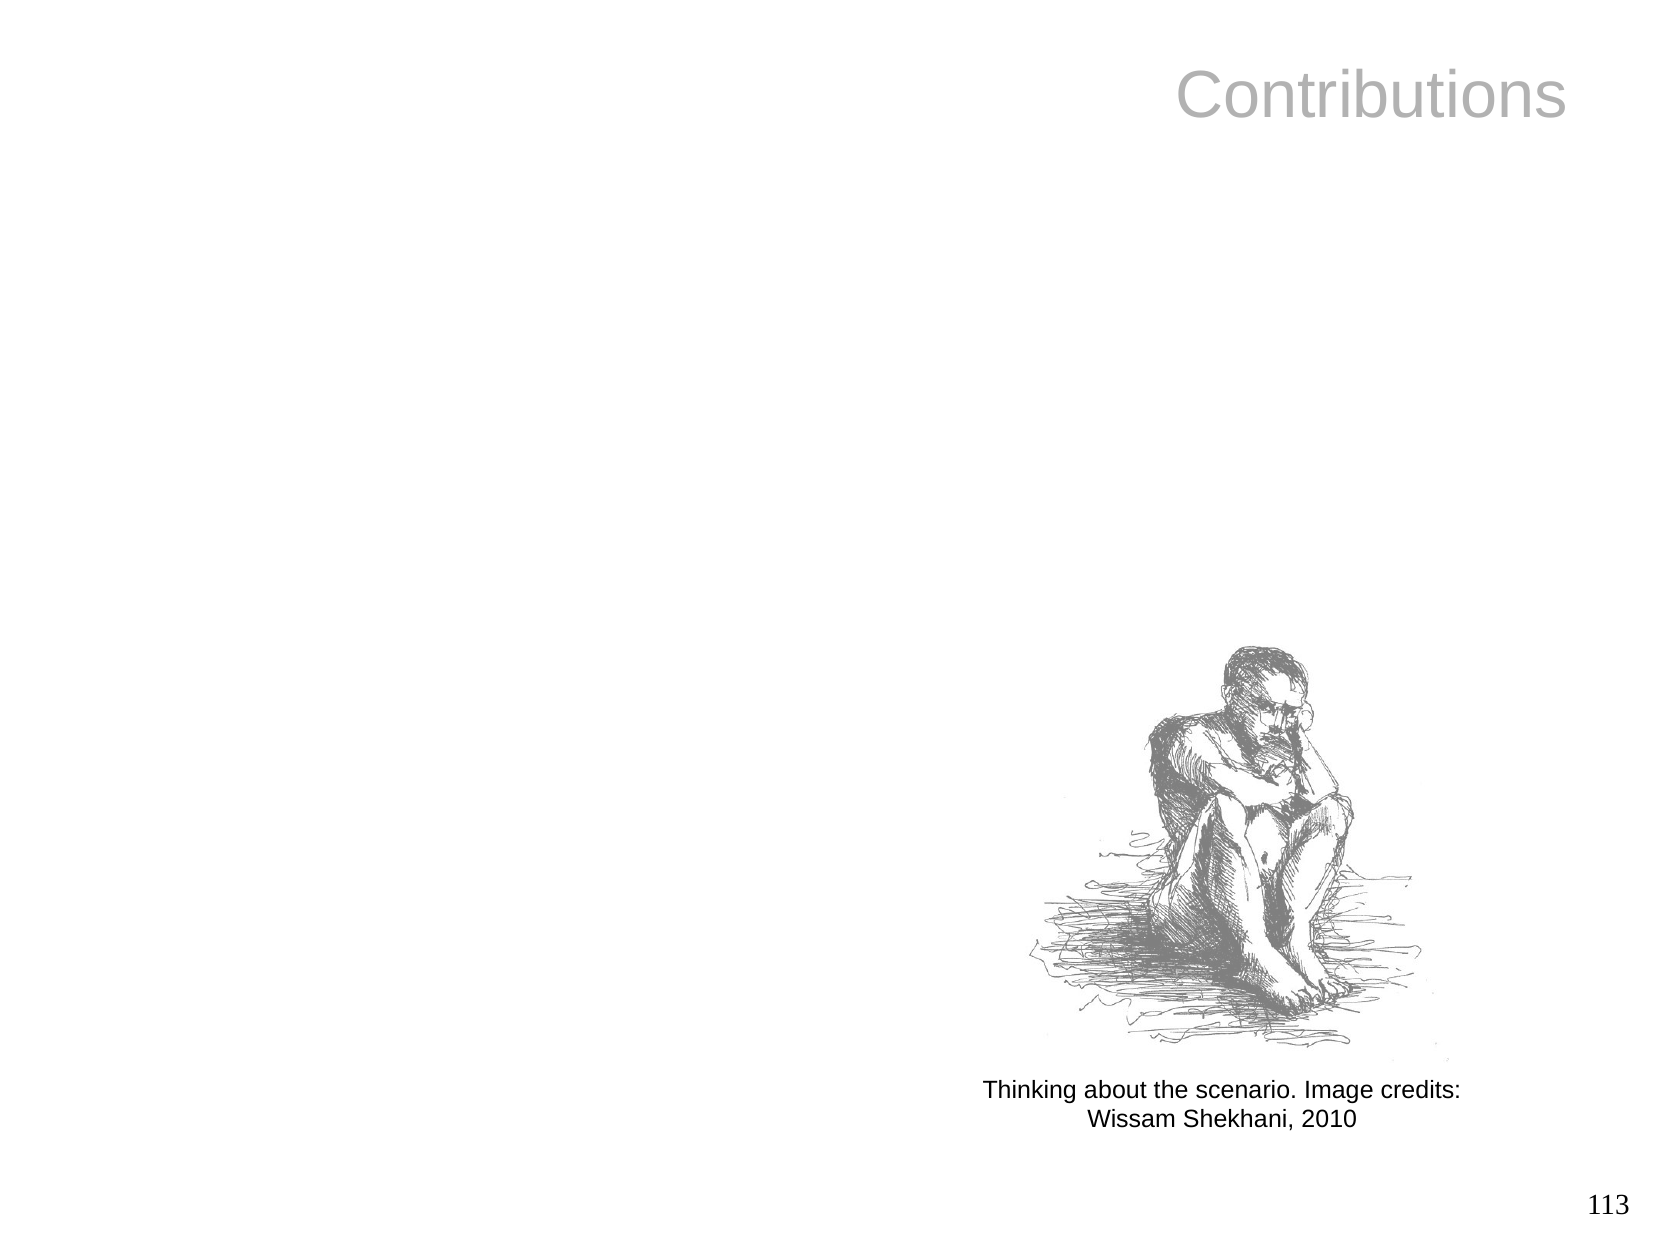

#
Thinking about the scenario. Image credits: Wissam Shekhani, 2010
113